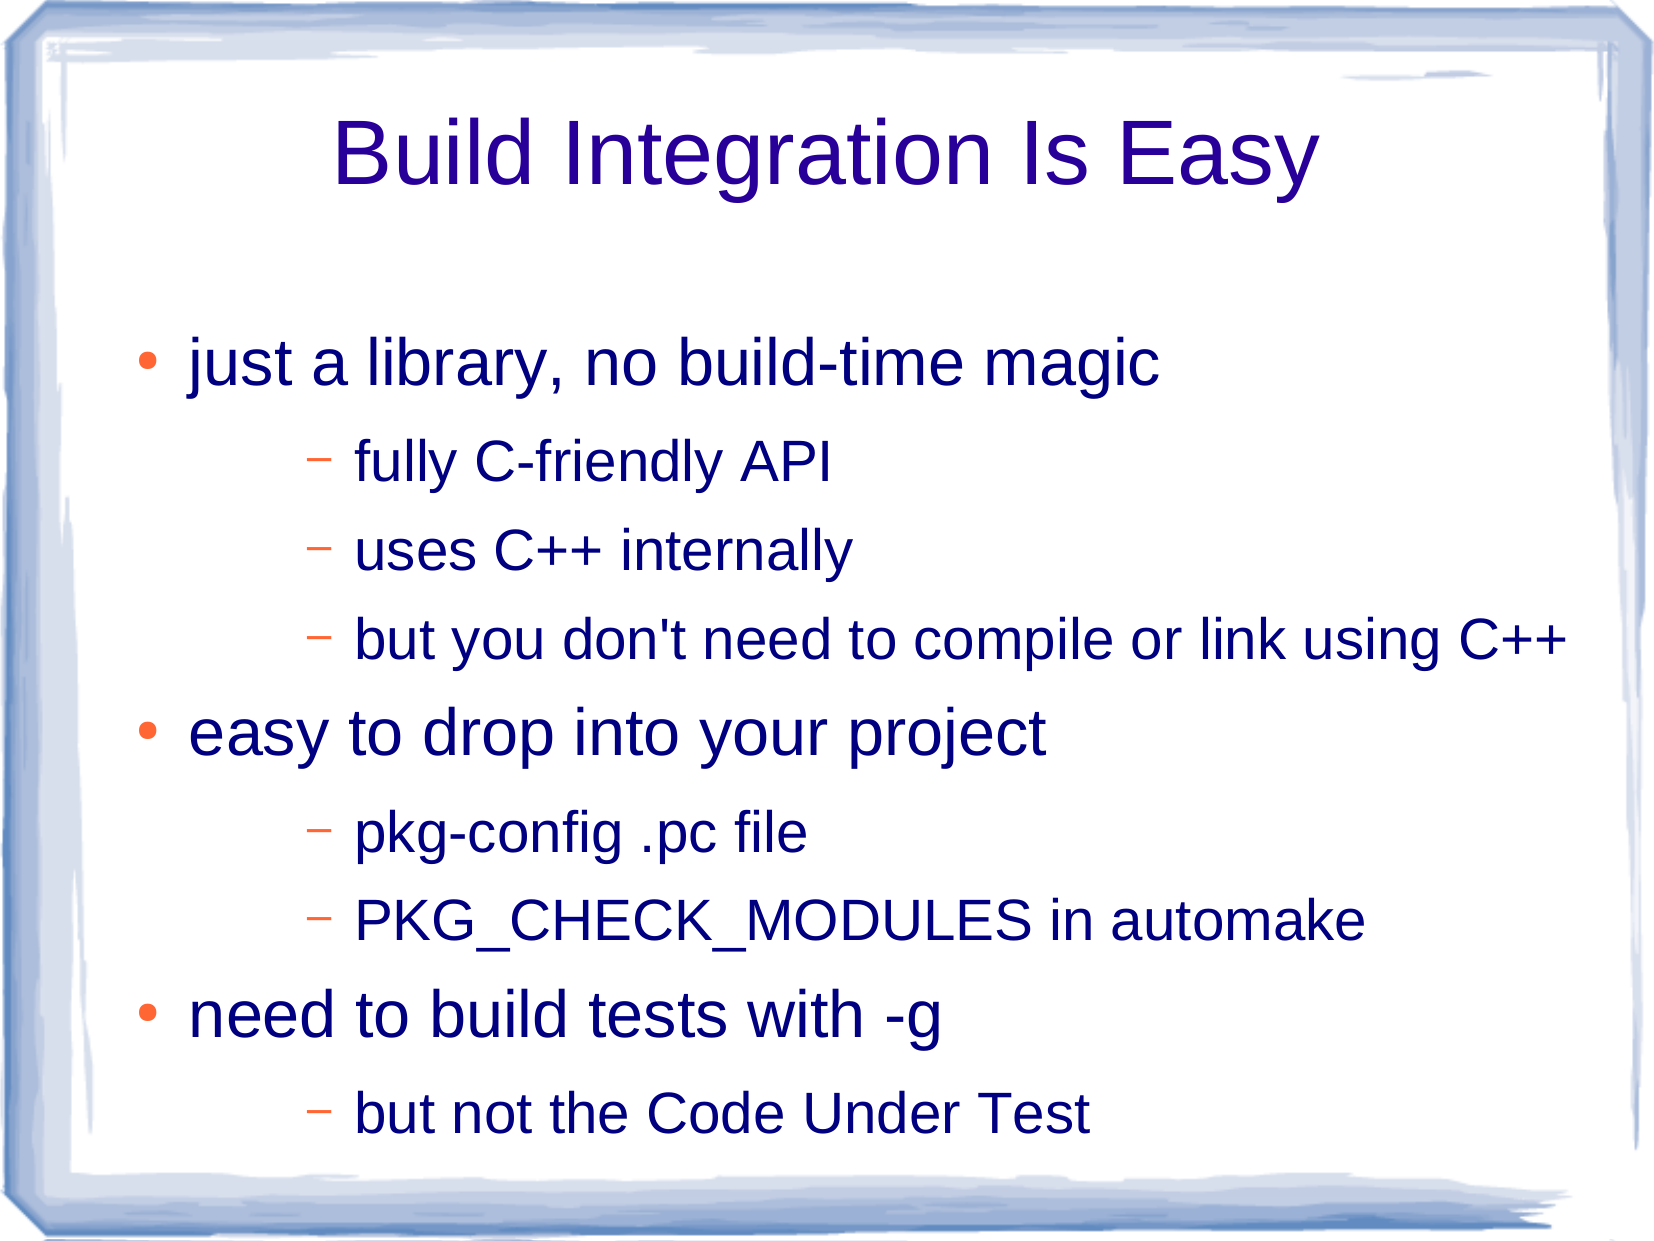

# Build Integration Is Easy
just a library, no build-time magic
fully C-friendly API
uses C++ internally
but you don't need to compile or link using C++
easy to drop into your project
pkg-config .pc file
PKG_CHECK_MODULES in automake
need to build tests with -g
but not the Code Under Test